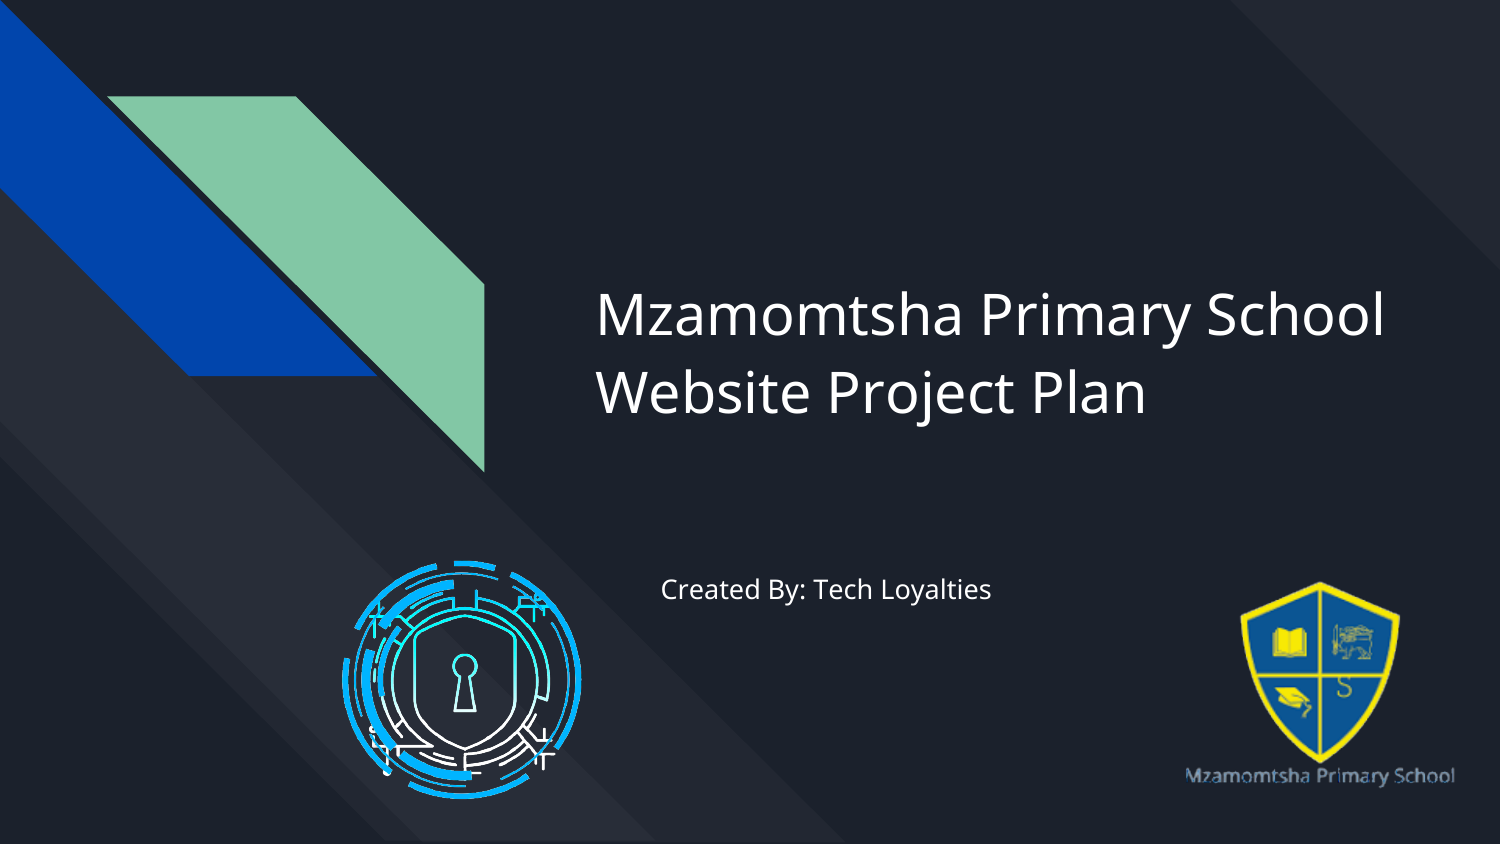

# Mzamomtsha Primary School
Website Project Plan
Created By: Tech Loyalties